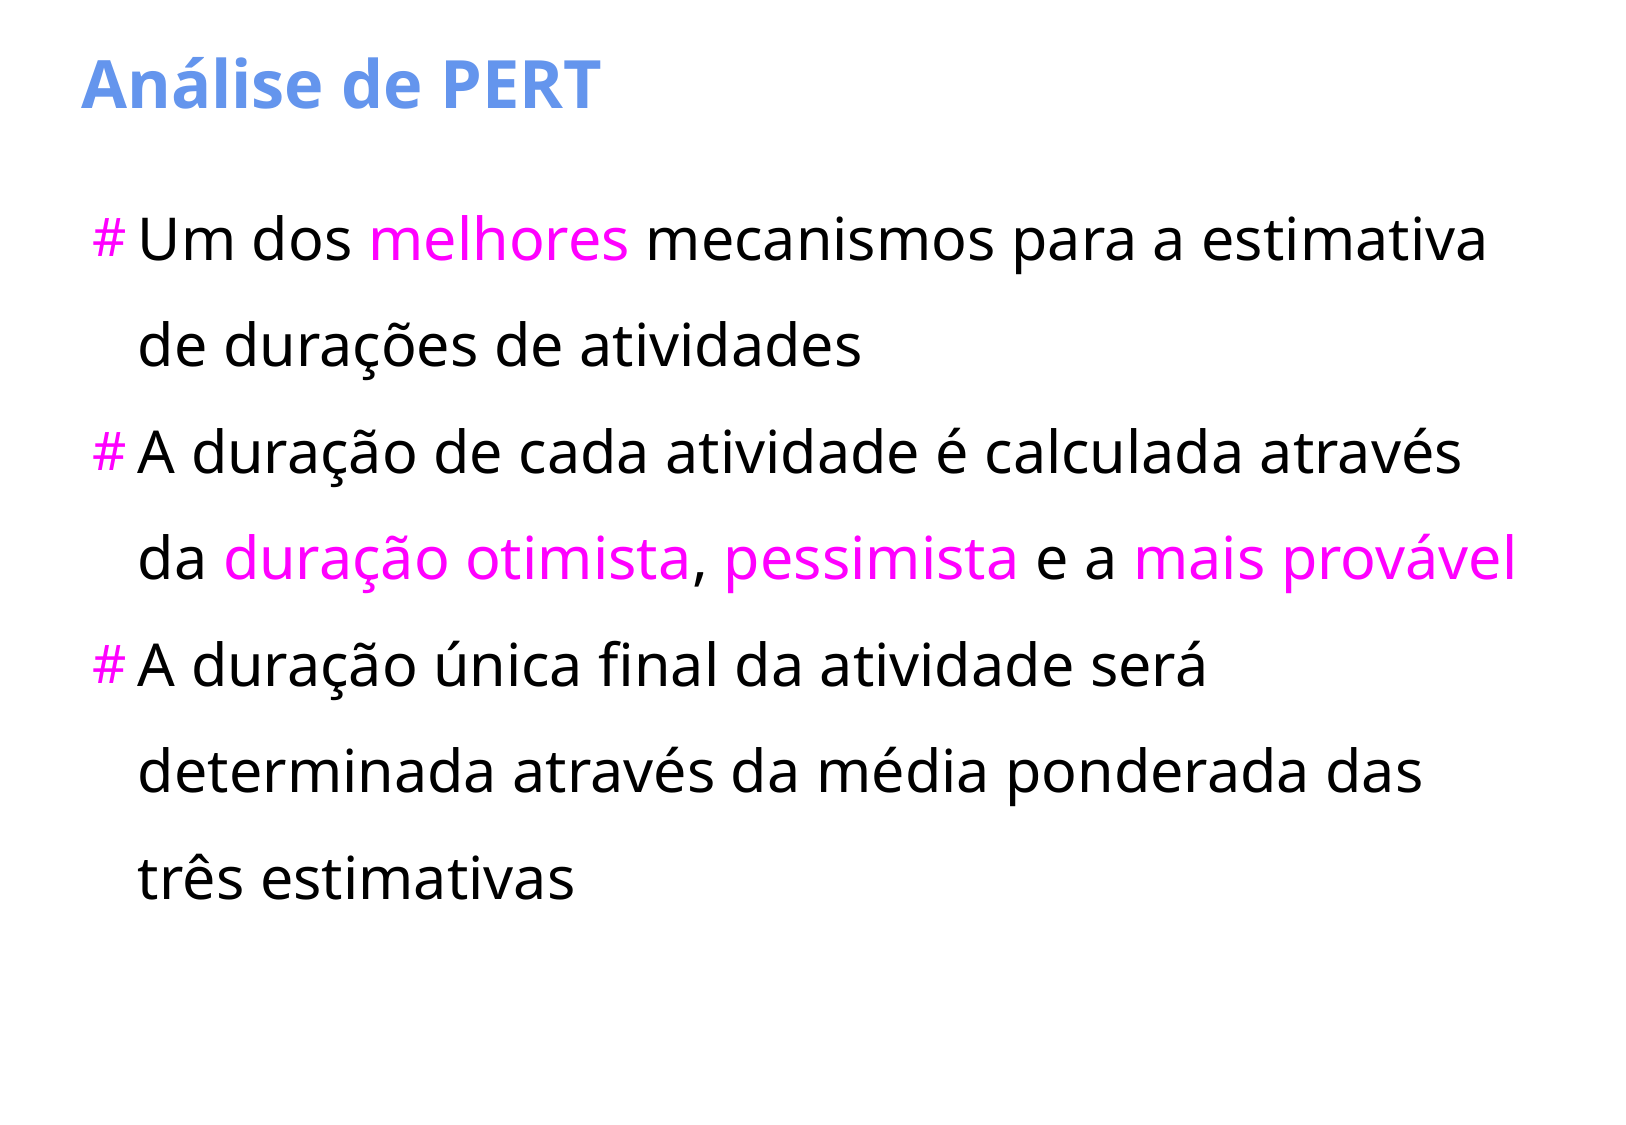

# Análise de PERT
Um dos melhores mecanismos para a estimativa de durações de atividades
A duração de cada atividade é calculada através da duração otimista, pessimista e a mais provável
A duração única final da atividade será determinada através da média ponderada das três estimativas